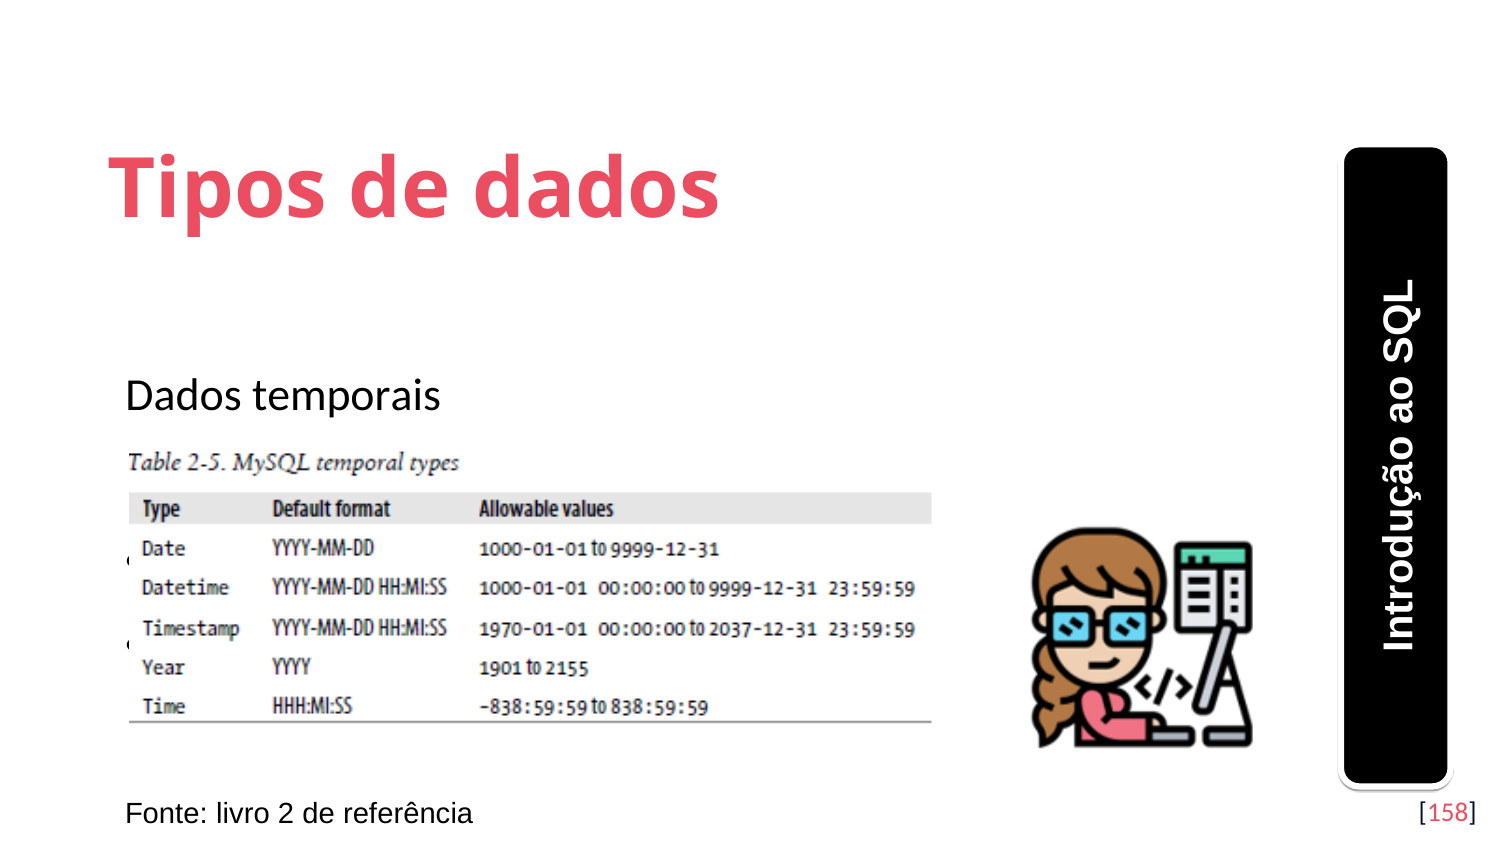

Tipos de dados
Dados temporais
Introdução ao SQL
Fonte: livro 2 de referência